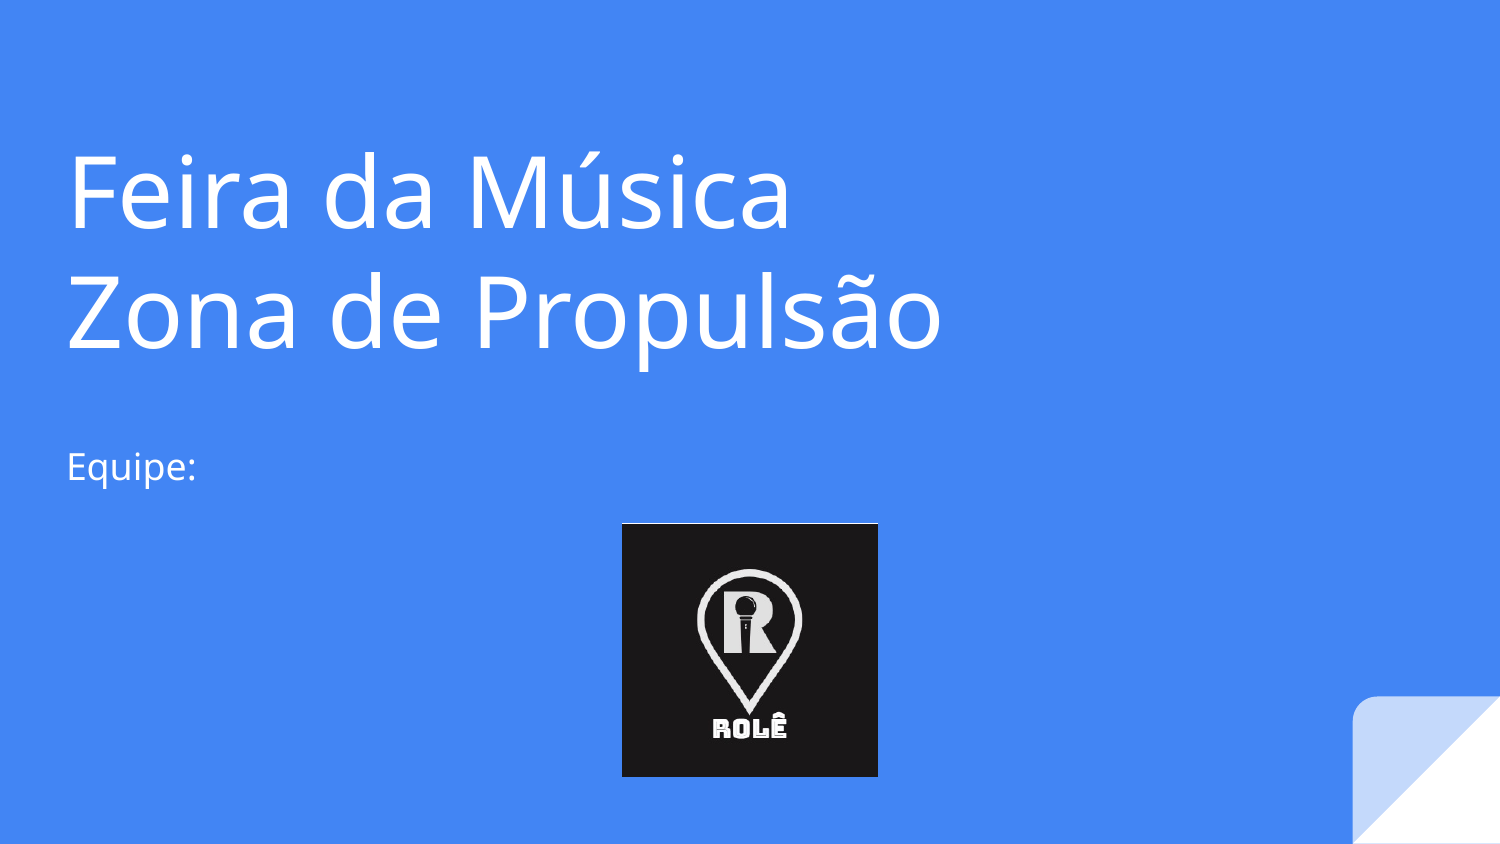

# Feira da Música Zona de Propulsão
Equipe: